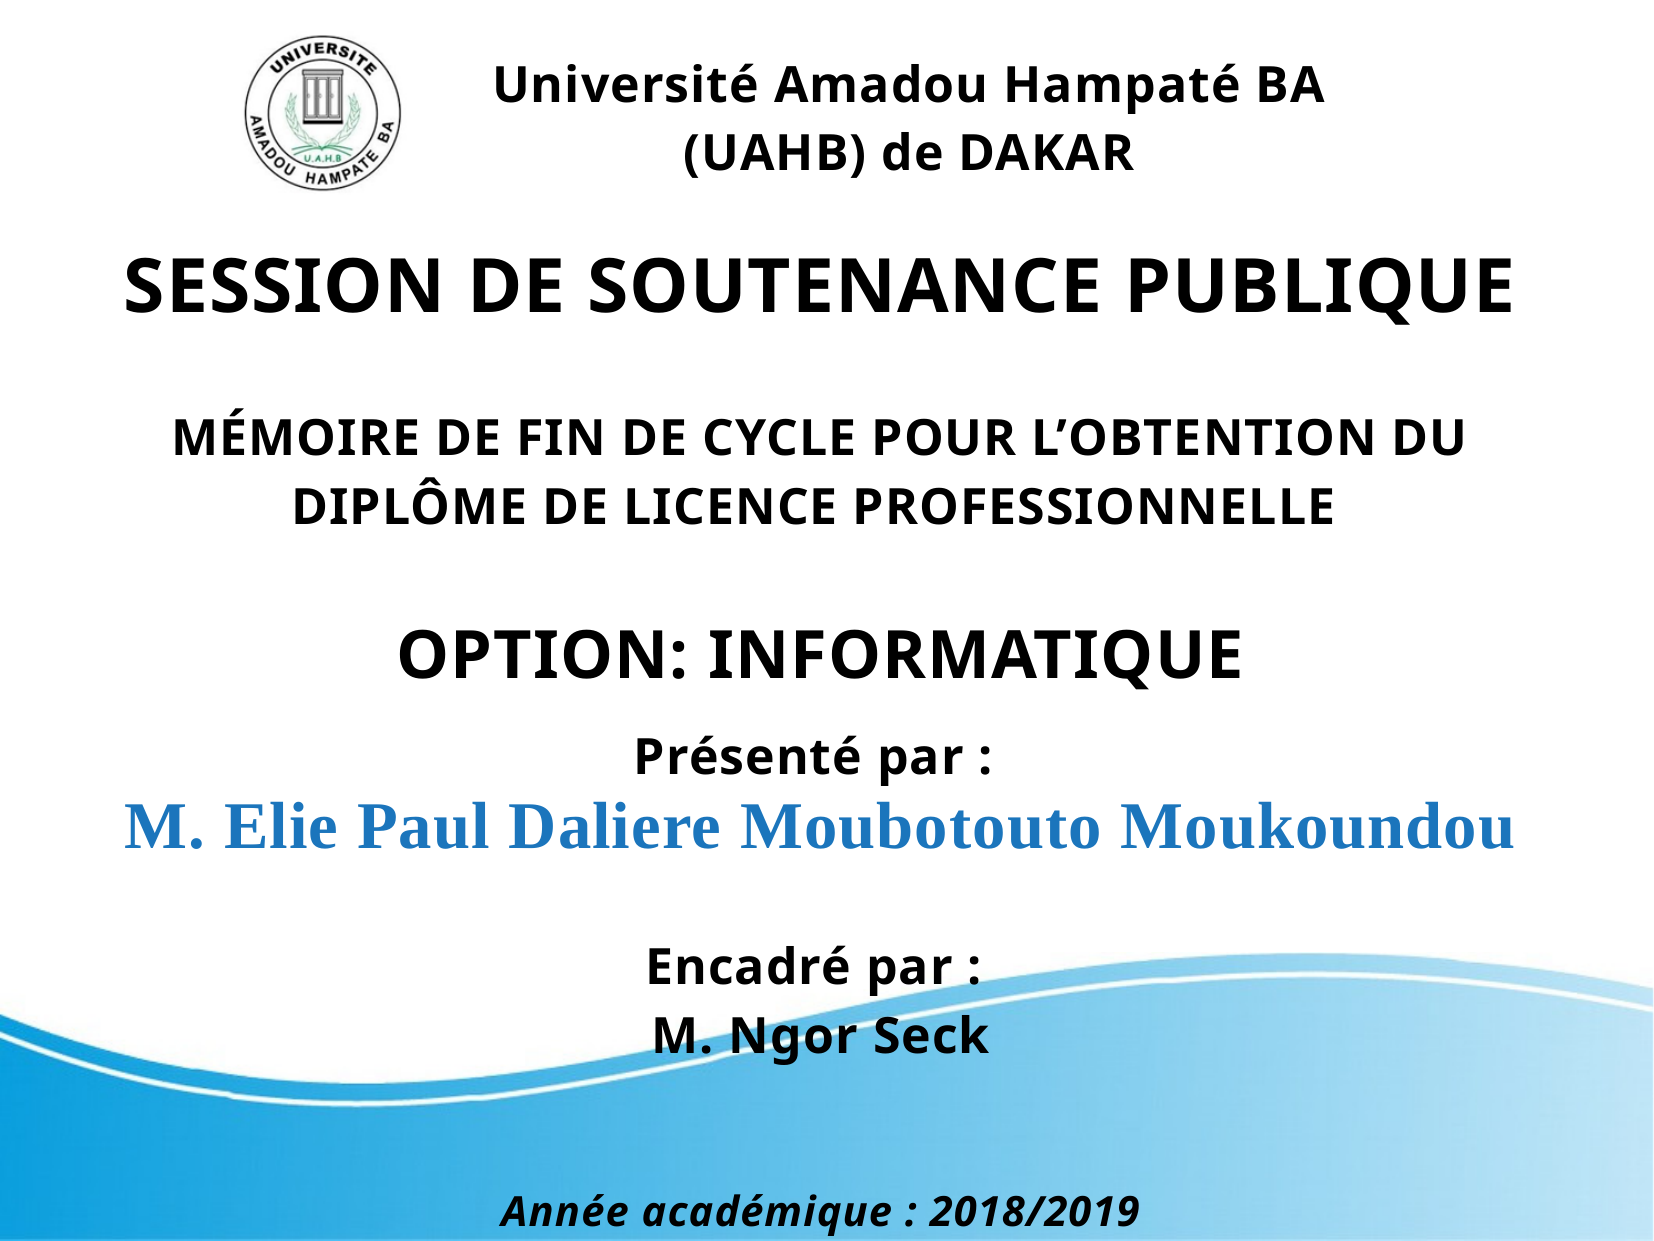

Université Amadou Hampaté BA (UAHB) de DAKAR
SESSION DE SOUTENANCE PUBLIQUE
MÉMOIRE DE FIN DE CYCLE POUR L’OBTENTION DU DIPLÔME DE LICENCE PROFESSIONNELLE
OPTION: INFORMATIQUE
Présenté par :
M. Elie Paul Daliere Moubotouto Moukoundou
Encadré par :
M. Ngor Seck
Année académique : 2018/2019